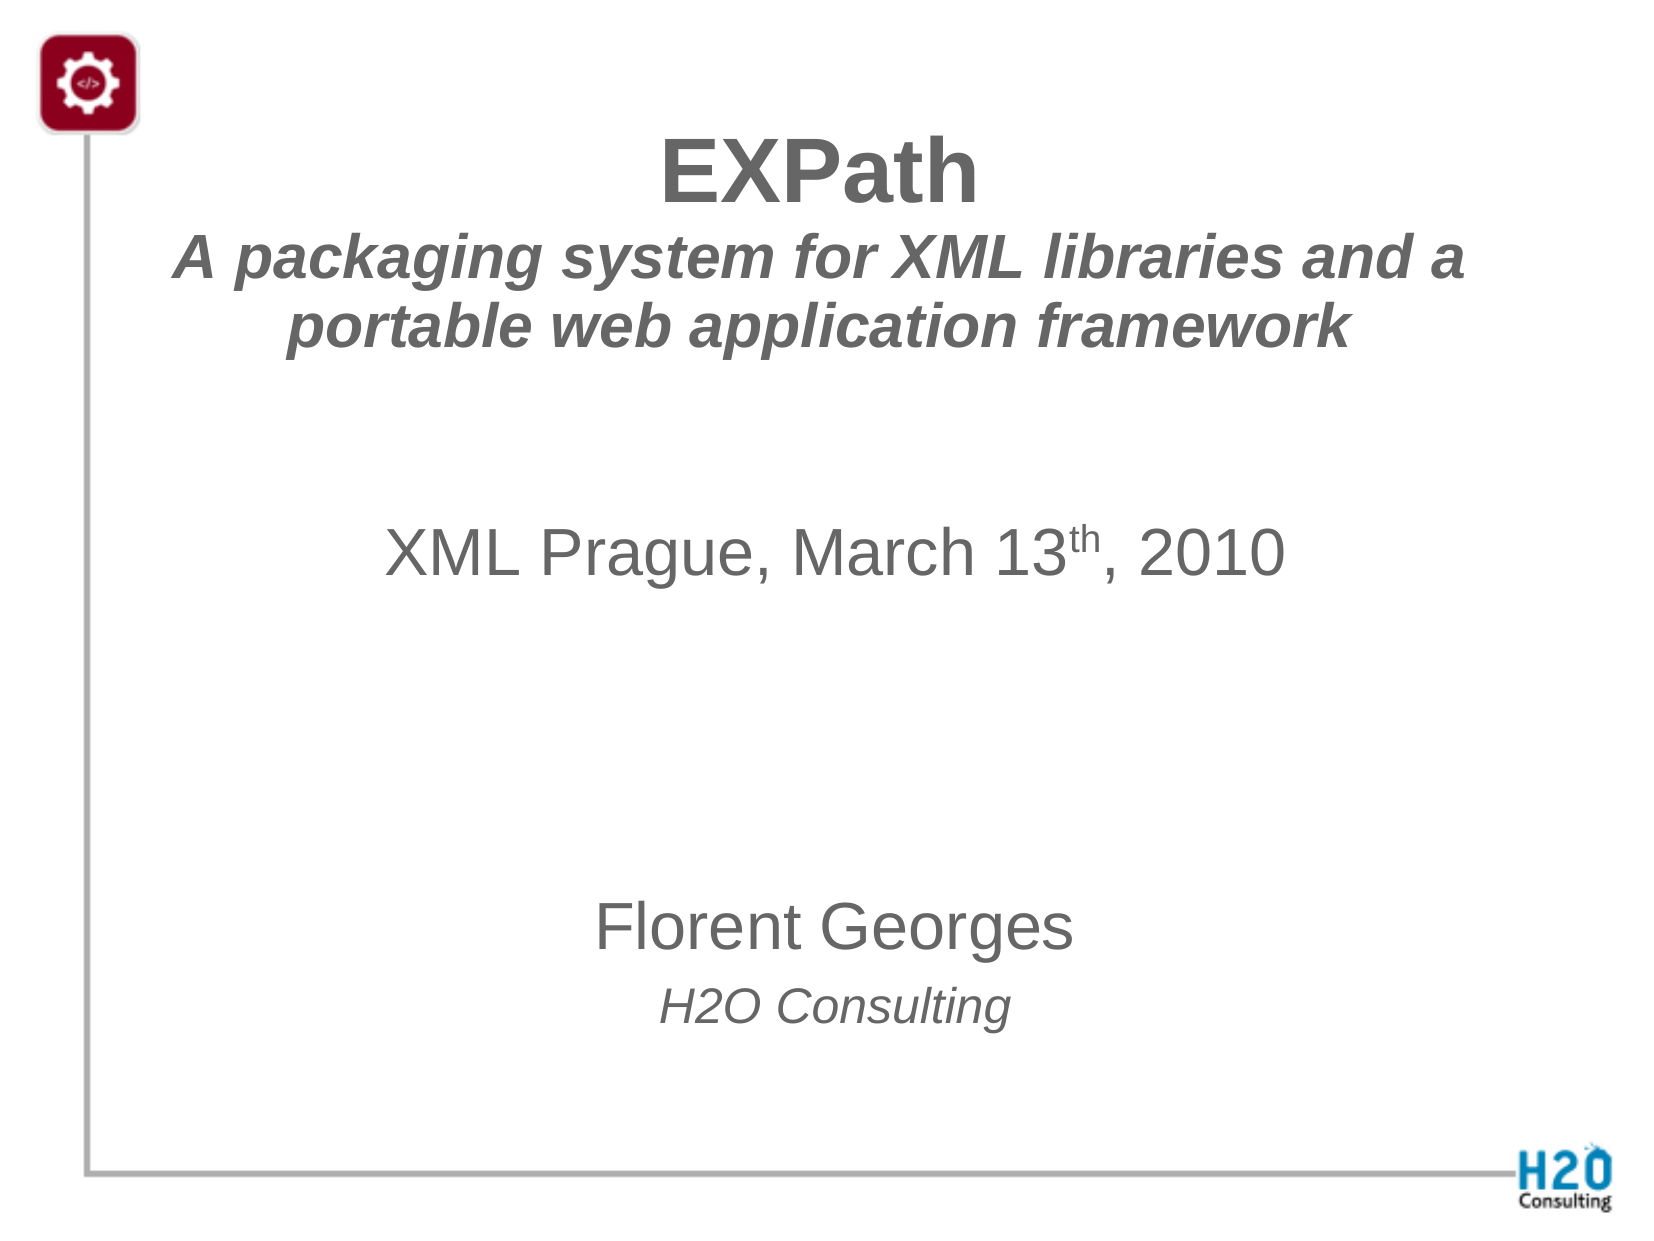

# EXPath A packaging system for XML libraries and a portable web application framework
XML Prague, March 13th, 2010
Florent Georges
H2O Consulting